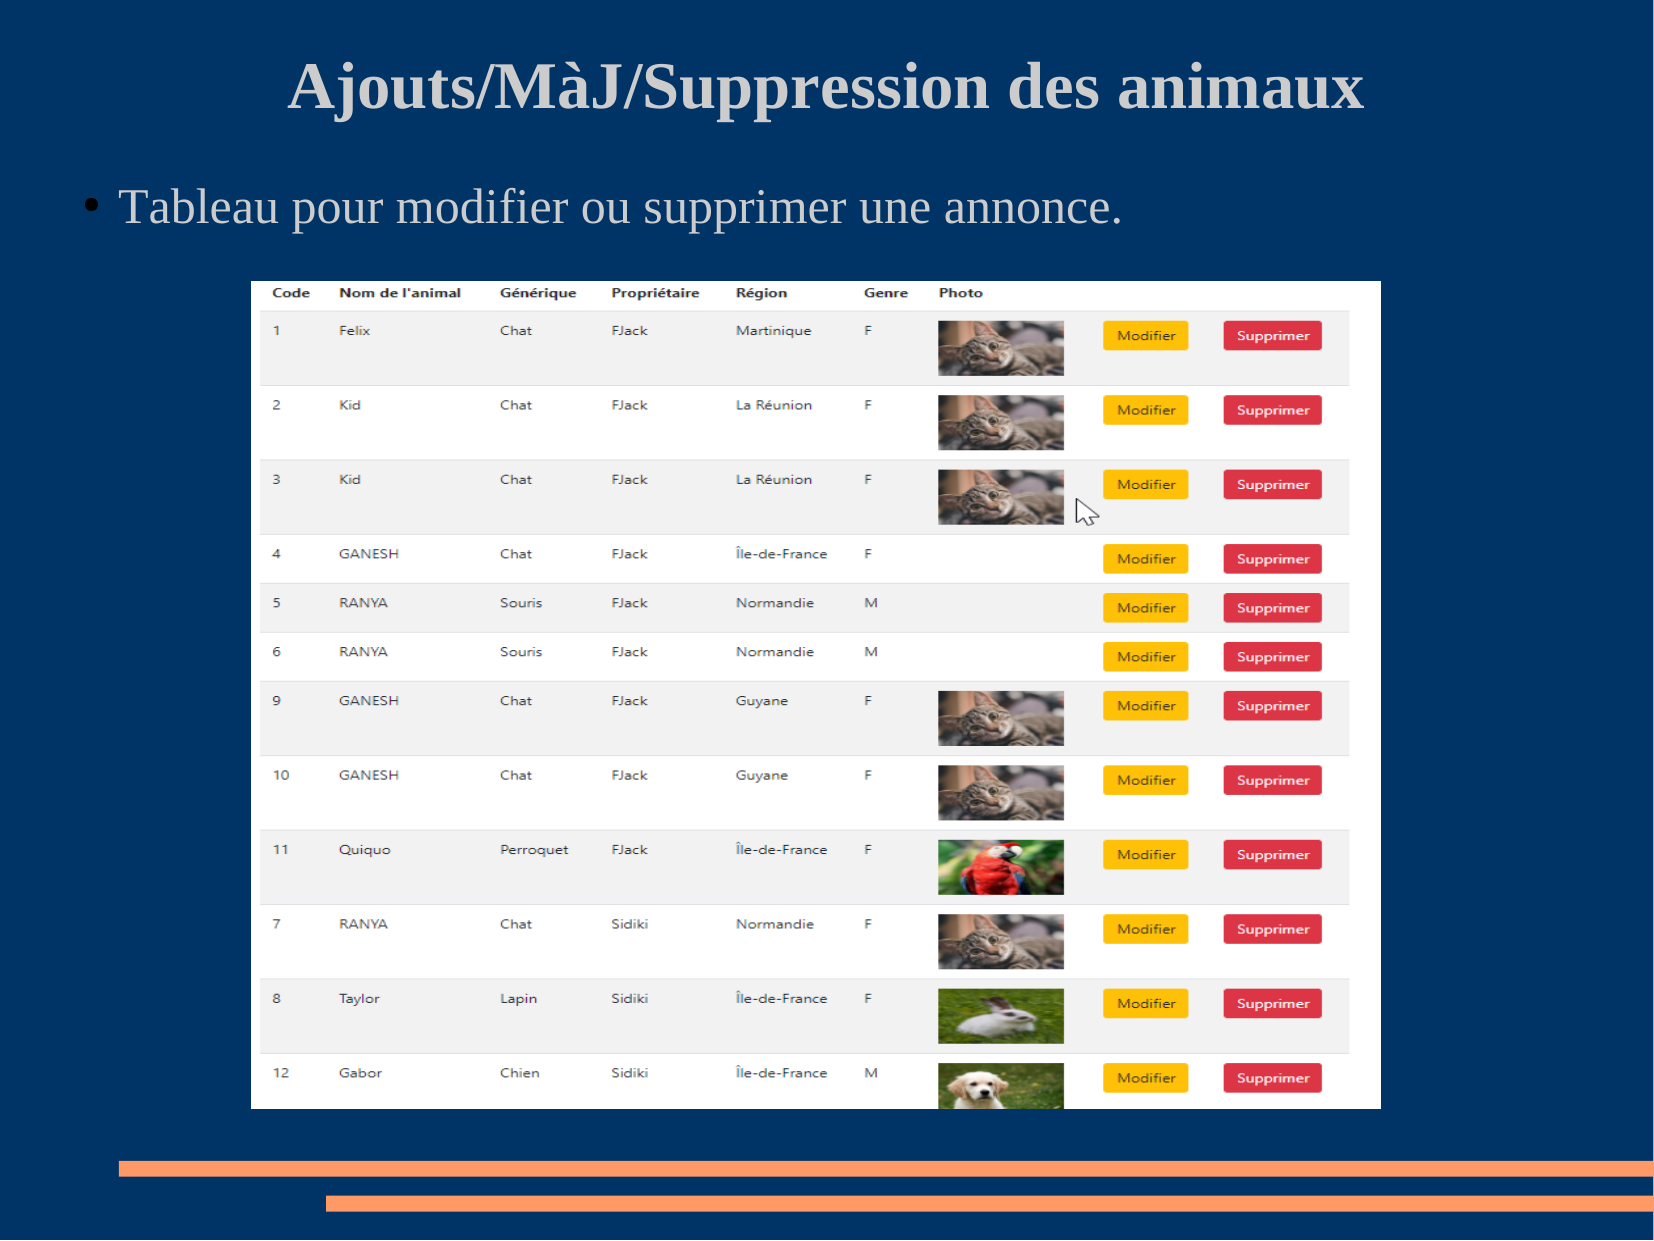

# Ajouts/MàJ/Suppression des animaux
Tableau pour modifier ou supprimer une annonce.